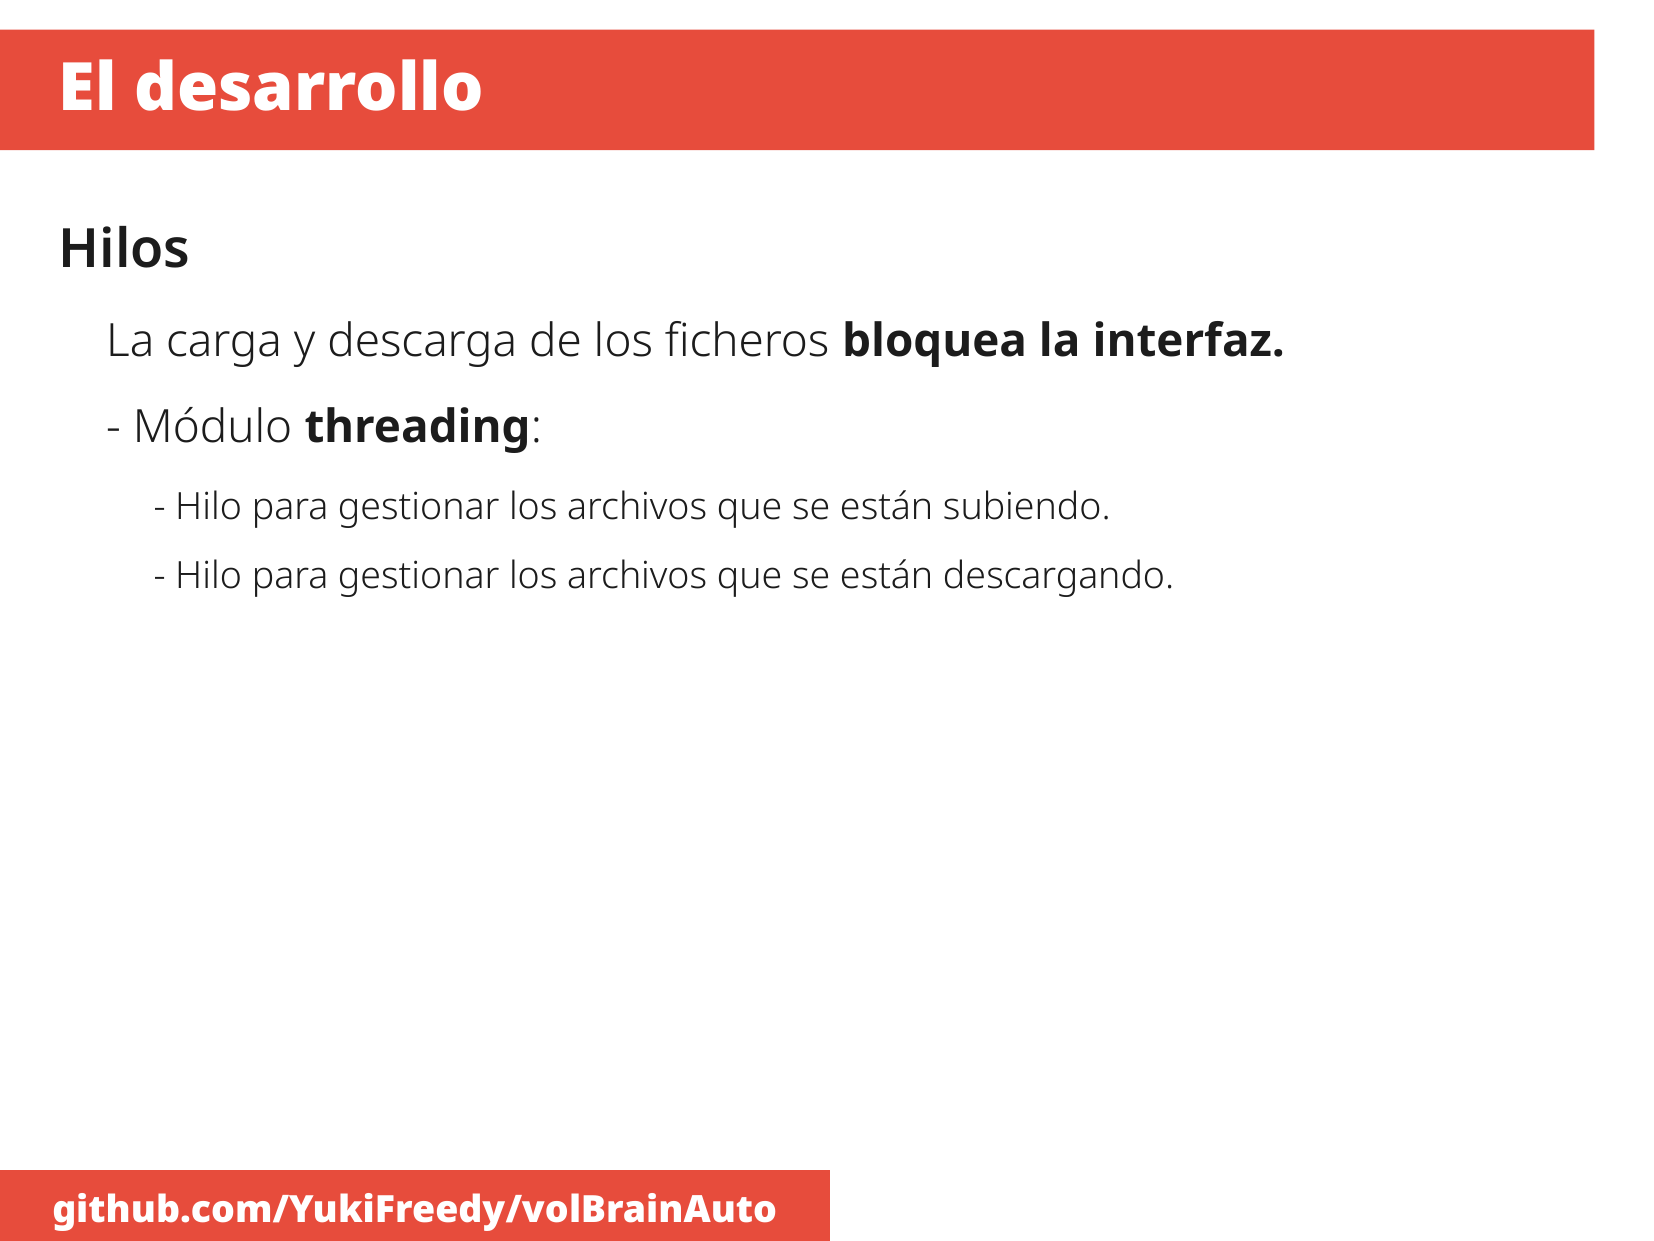

# El desarrollo
Hilos
La carga y descarga de los ficheros bloquea la interfaz.
- Módulo threading:
- Hilo para gestionar los archivos que se están subiendo.
- Hilo para gestionar los archivos que se están descargando.